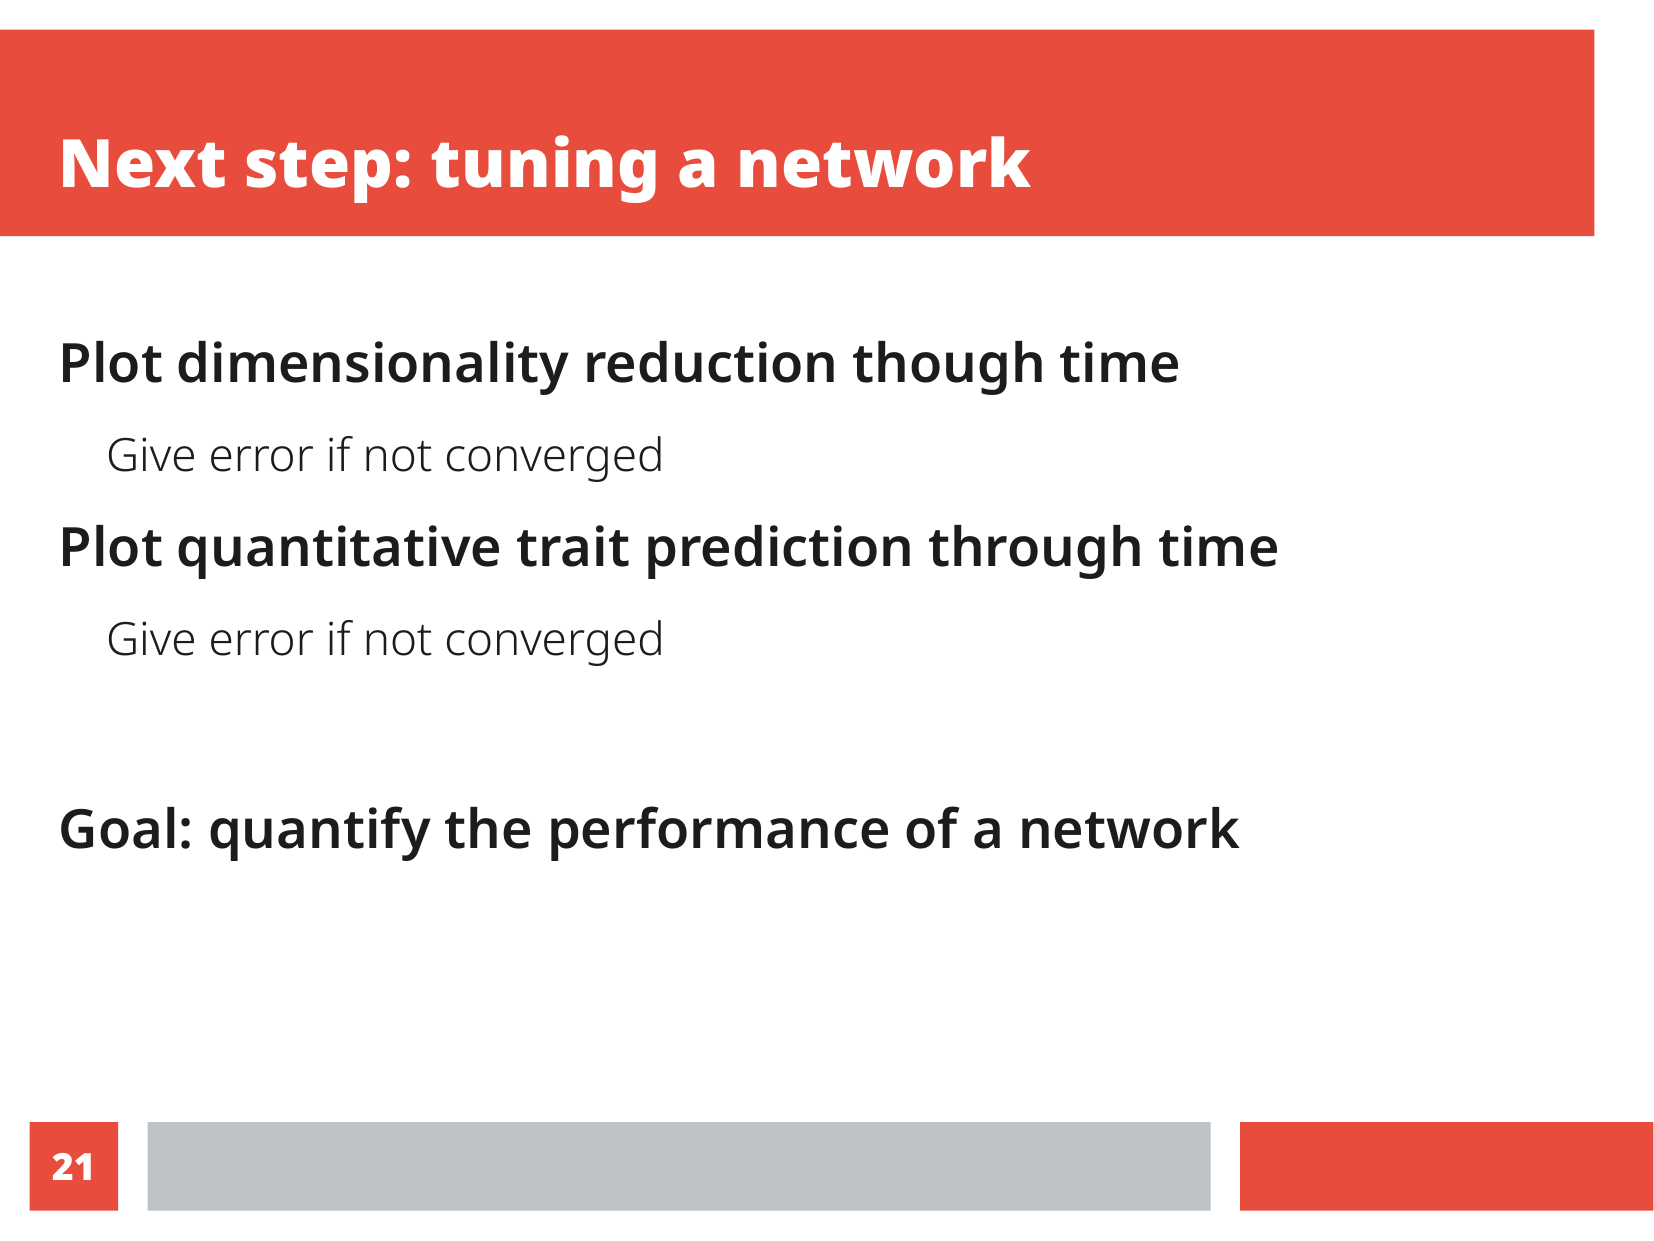

# Next step: tuning a network
Plot dimensionality reduction though time
Give error if not converged
Plot quantitative trait prediction through time
Give error if not converged
Goal: quantify the performance of a network
21